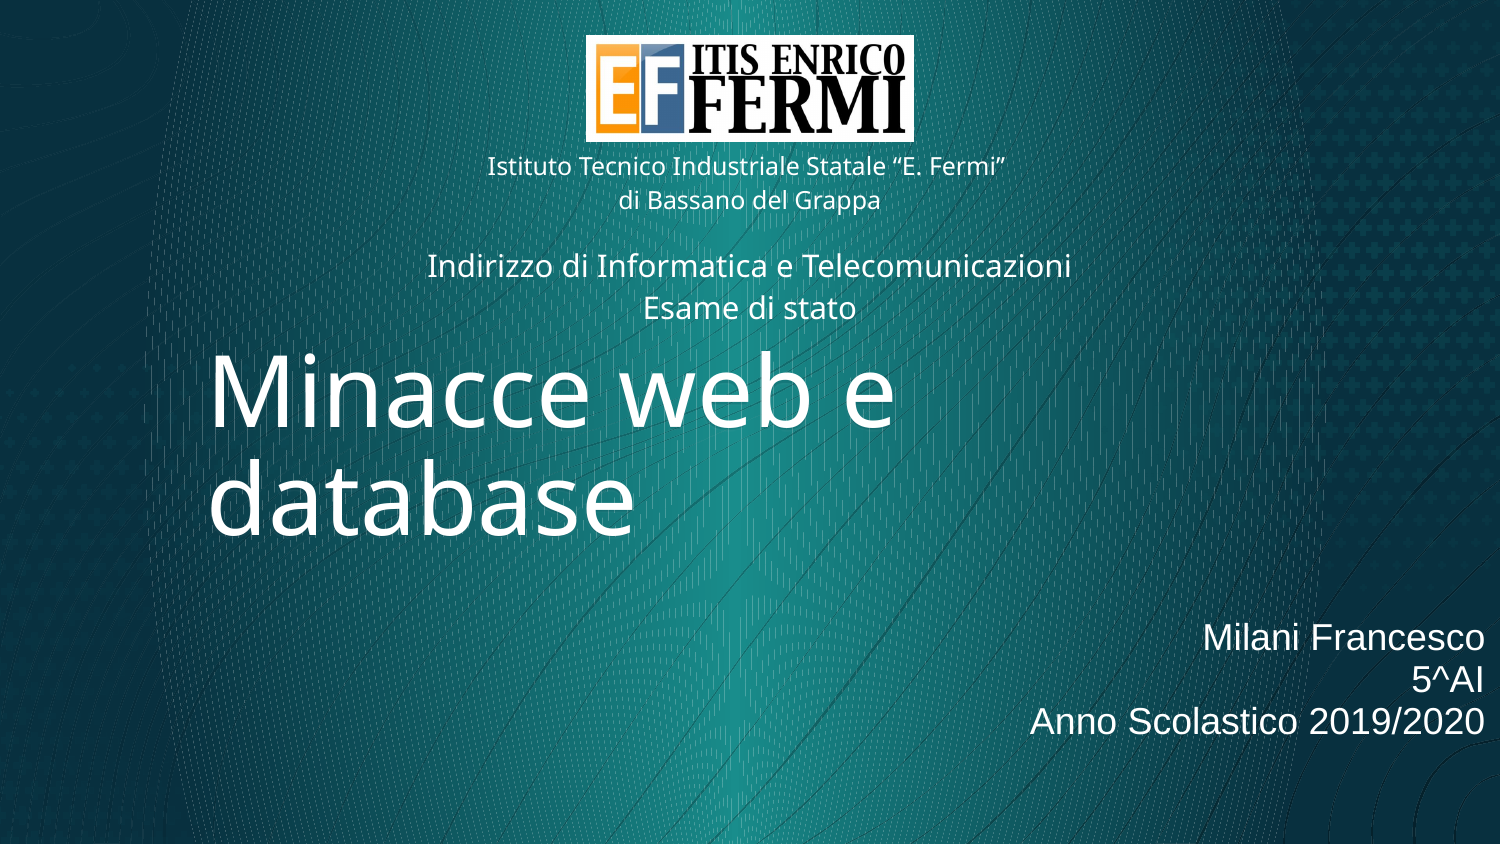

Istituto Tecnico Industriale Statale “E. Fermi”
di Bassano del Grappa
Indirizzo di Informatica e Telecomunicazioni
Esame di stato
# Minacce web e database
Milani Francesco
5^AI
Anno Scolastico 2019/2020